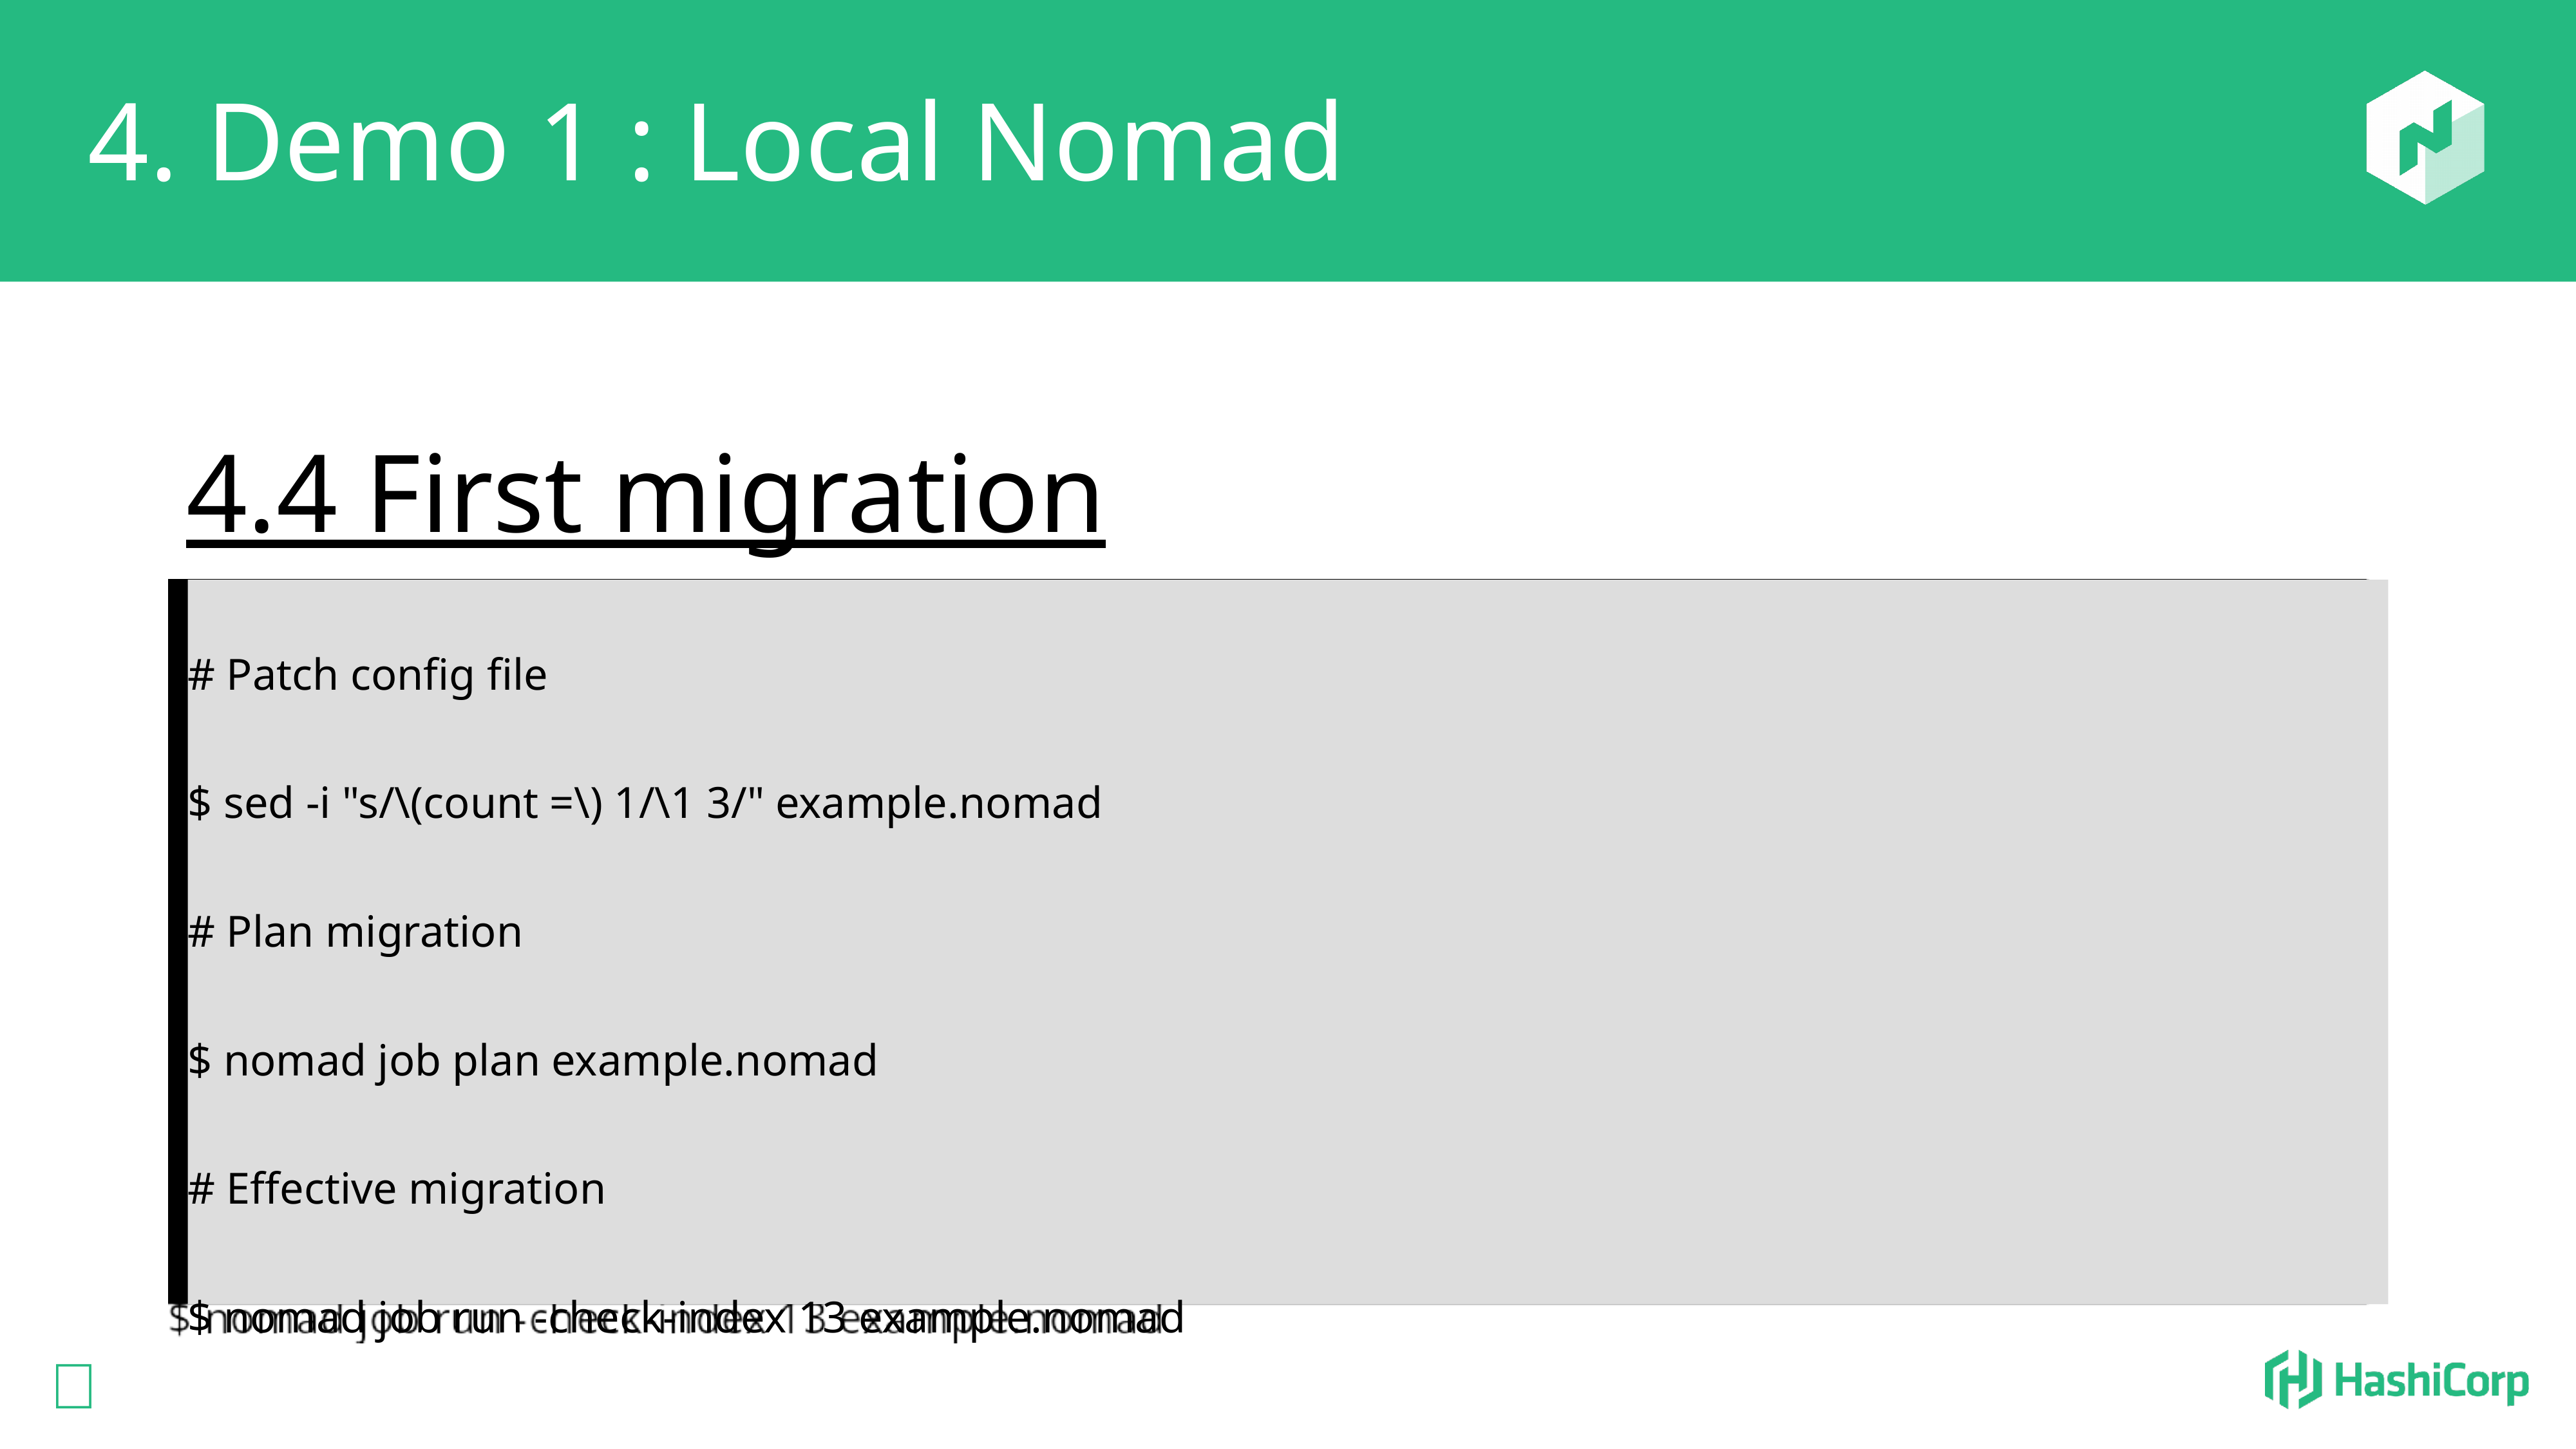

# 4. Demo 1 : Local Nomad
4.4 First migration
# Patch config file
$ sed -i "s/\(count =\) 1/\1 3/" example.nomad
# Plan migration
$ nomad job plan example.nomad
# Effective migration
$ nomad job run -check-index 13 example.nomad